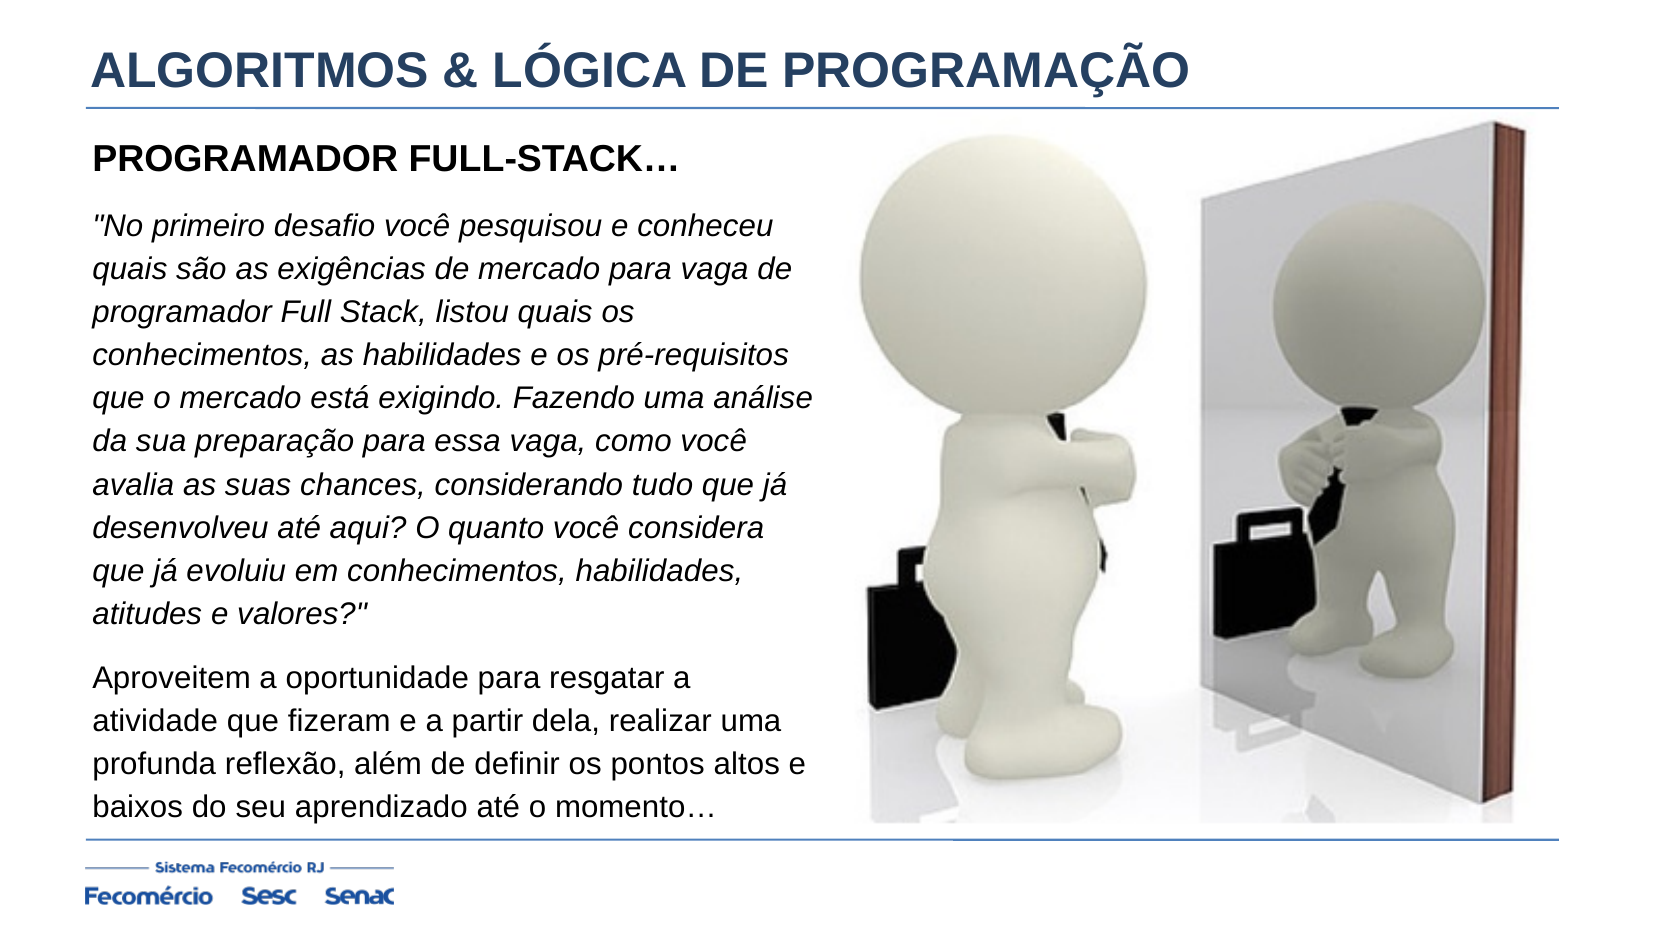

ALGORITMOS & LÓGICA DE PROGRAMAÇÃO
PROGRAMADOR FULL-STACK…
"No primeiro desafio você pesquisou e conheceu quais são as exigências de mercado para vaga de programador Full Stack, listou quais os conhecimentos, as habilidades e os pré-requisitos que o mercado está exigindo. Fazendo uma análise da sua preparação para essa vaga, como você avalia as suas chances, considerando tudo que já desenvolveu até aqui? O quanto você considera que já evoluiu em conhecimentos, habilidades, atitudes e valores?"
Aproveitem a oportunidade para resgatar a atividade que fizeram e a partir dela, realizar uma profunda reflexão, além de definir os pontos altos e baixos do seu aprendizado até o momento…